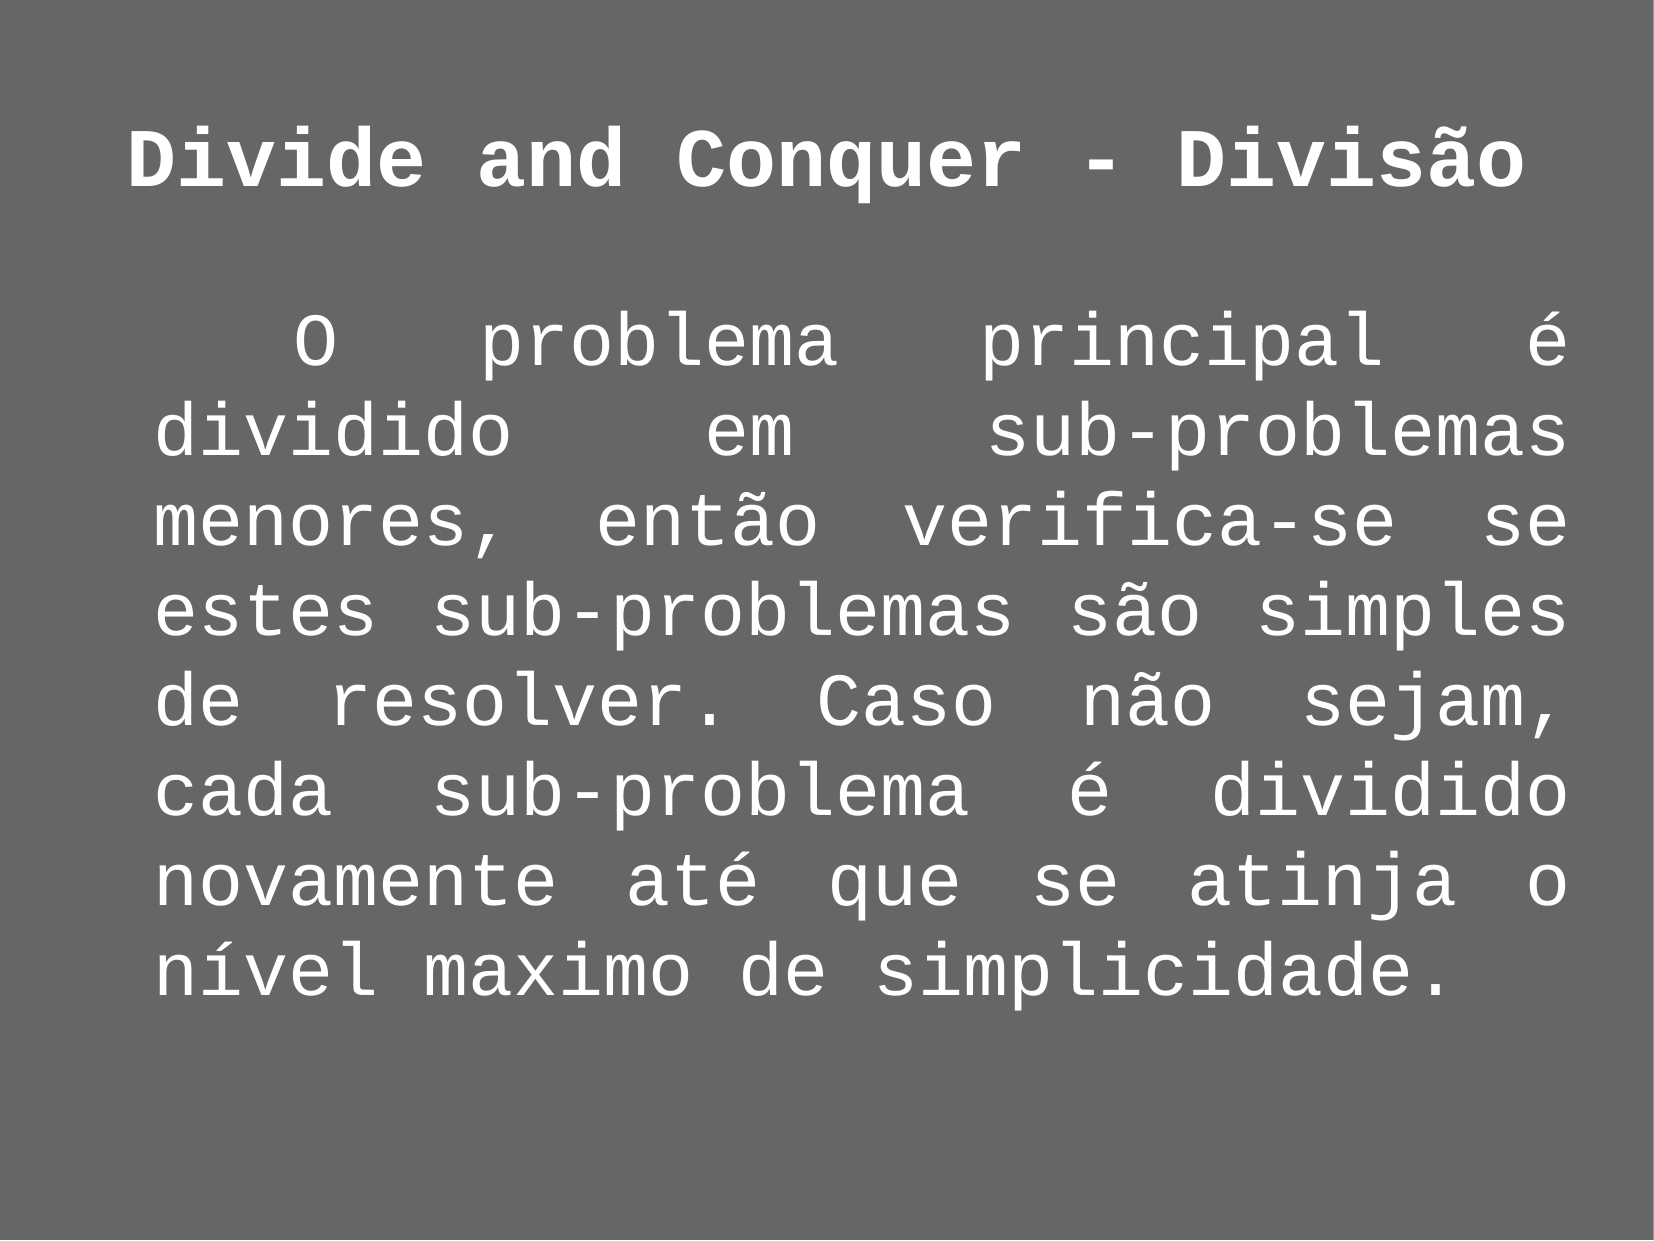

Divide and Conquer - Divisão
 O problema principal é dividido em sub-problemas menores, então verifica-se se estes sub-problemas são simples de resolver. Caso não sejam, cada sub-problema é dividido novamente até que se atinja o nível maximo de simplicidade.